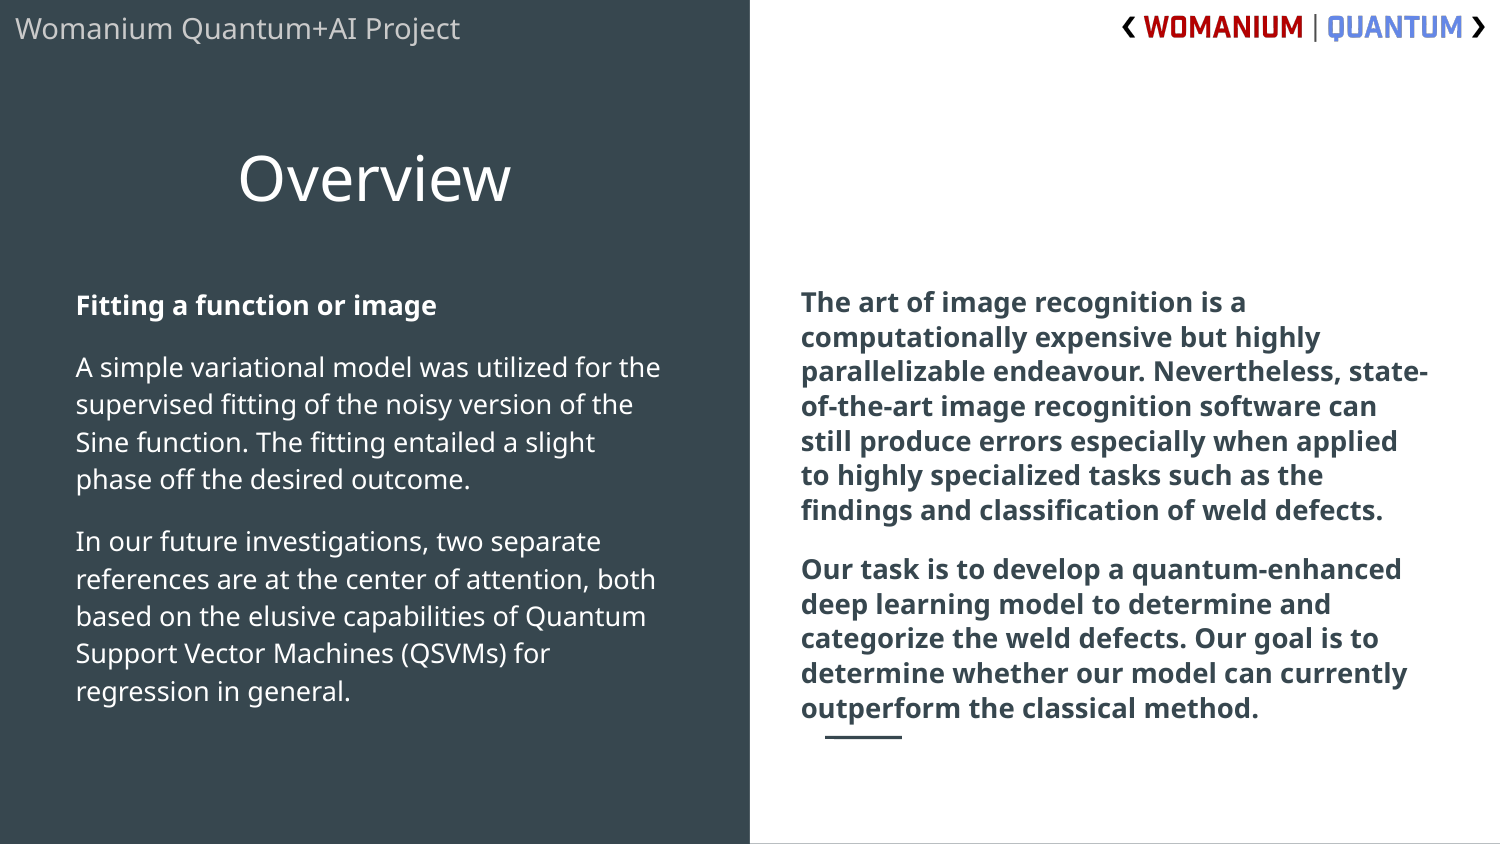

Womanium Quantum+AI Project
# Overview
Fitting a function or image
A simple variational model was utilized for the supervised fitting of the noisy version of the Sine function. The fitting entailed a slight phase off the desired outcome.
In our future investigations, two separate references are at the center of attention, both based on the elusive capabilities of Quantum Support Vector Machines (QSVMs) for regression in general.
A
The art of image recognition is a computationally expensive but highly parallelizable endeavour. Nevertheless, state-of-the-art image recognition software can still produce errors especially when applied to highly specialized tasks such as the findings and classification of weld defects.
Our task is to develop a quantum-enhanced deep learning model to determine and categorize the weld defects. Our goal is to determine whether our model can currently outperform the classical method.